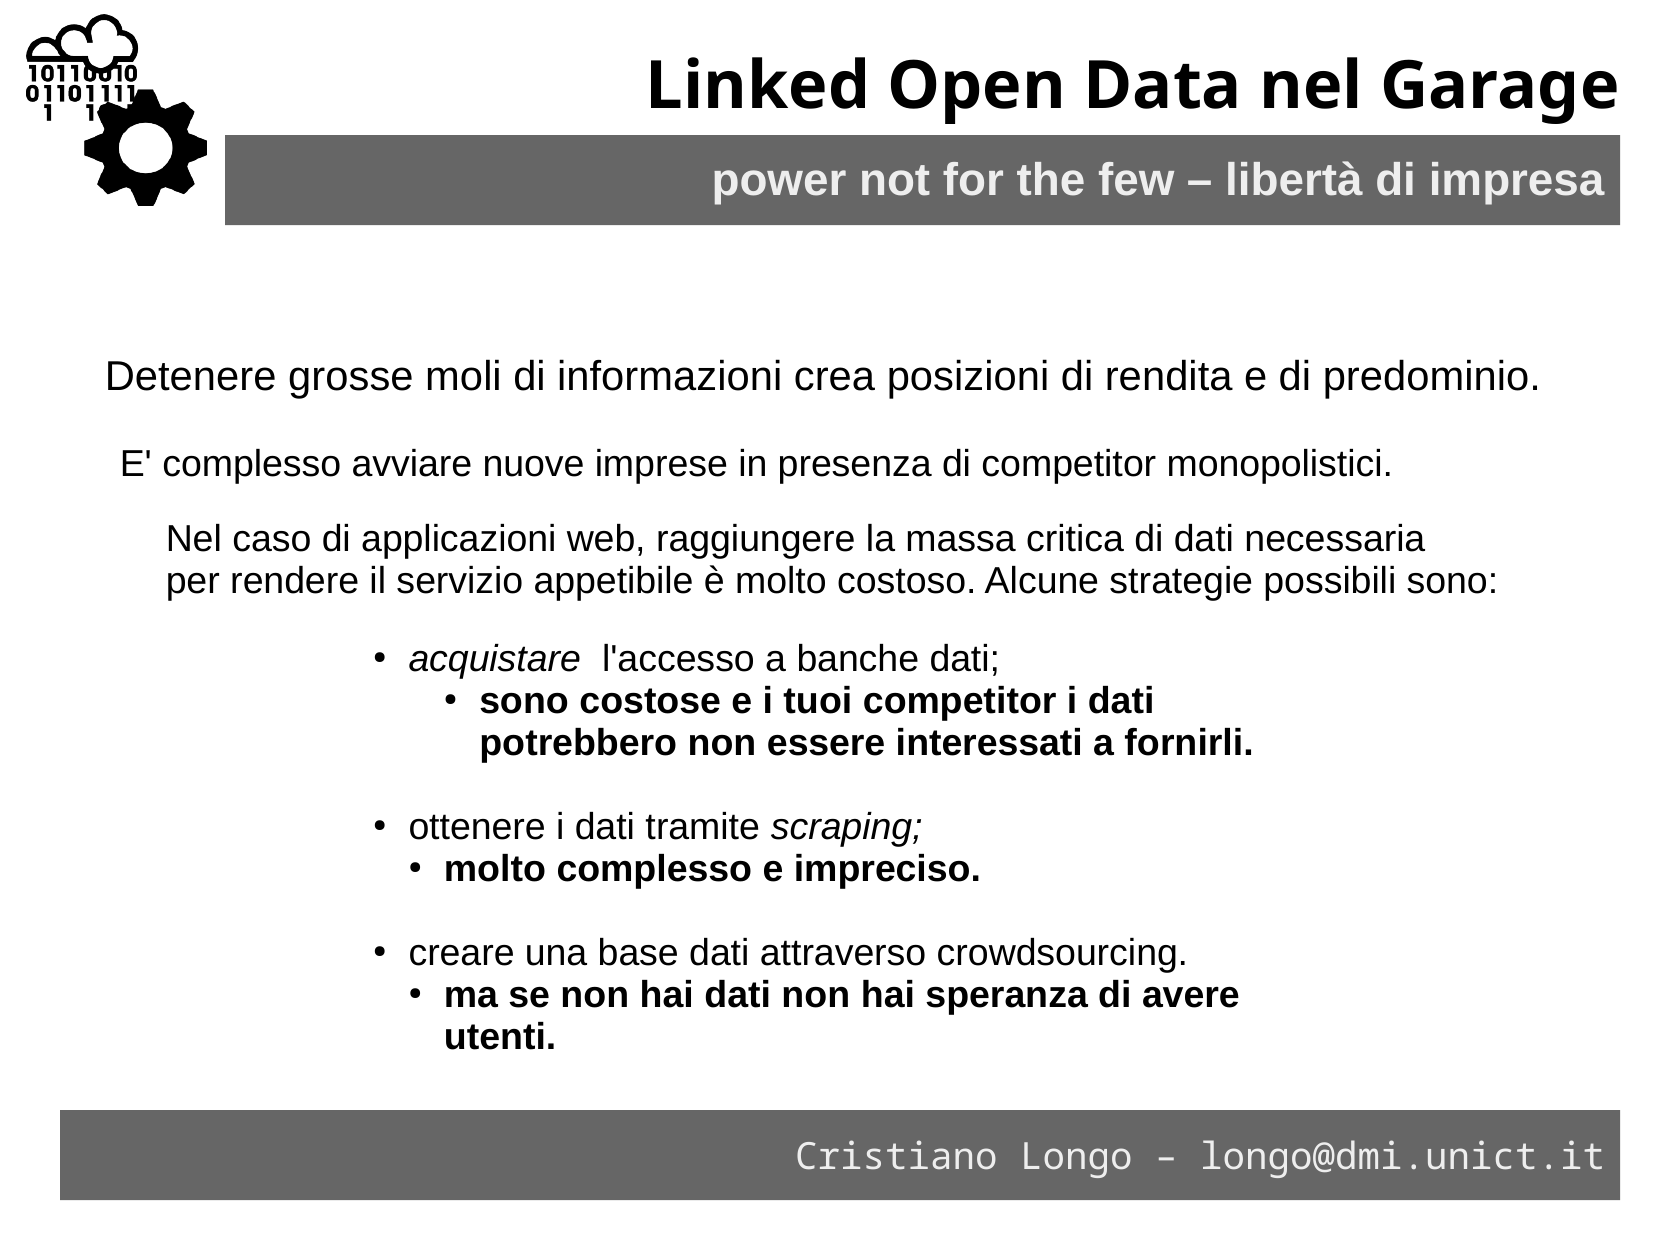

Linked Open Data nel Garage
power not for the few – libertà di impresa
Detenere grosse moli di informazioni crea posizioni di rendita e di predominio.
E' complesso avviare nuove imprese in presenza di competitor monopolistici.
Nel caso di applicazioni web, raggiungere la massa critica di dati necessaria
per rendere il servizio appetibile è molto costoso. Alcune strategie possibili sono:
acquistare l'accesso a banche dati;
sono costose e i tuoi competitor i dati potrebbero non essere interessati a fornirli.
ottenere i dati tramite scraping;
molto complesso e impreciso.
creare una base dati attraverso crowdsourcing.
ma se non hai dati non hai speranza di avere utenti.
Cristiano Longo – longo@dmi.unict.it